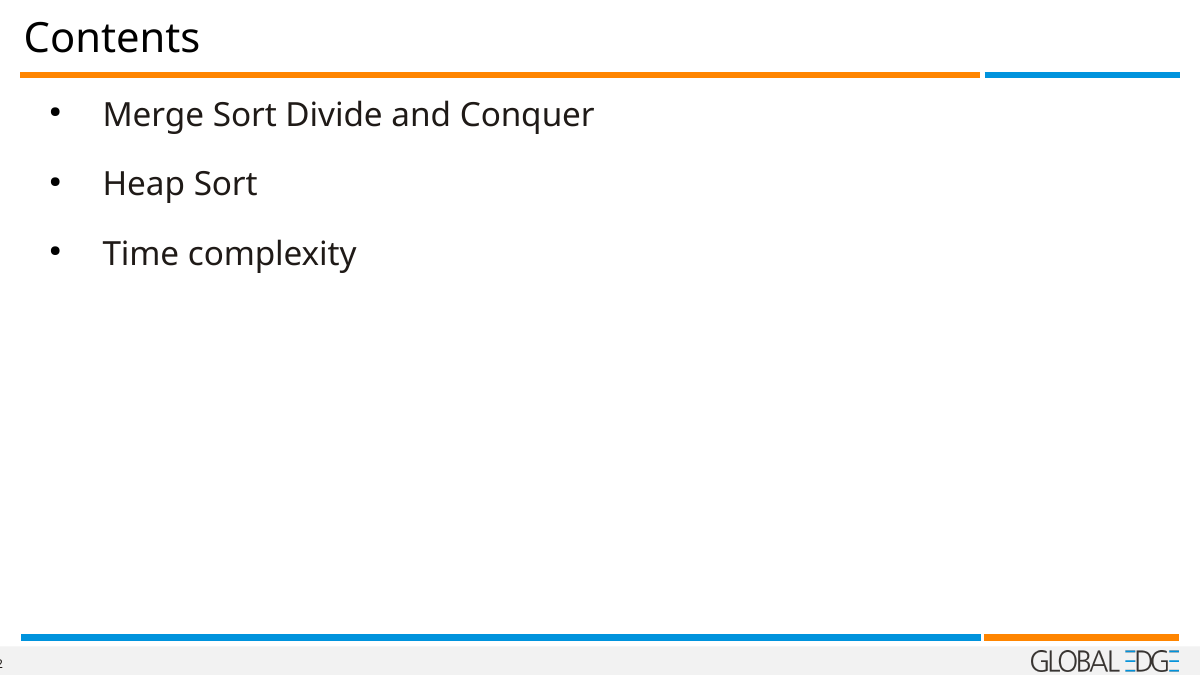

# Contents
Merge Sort Divide and Conquer
Heap Sort
Time complexity